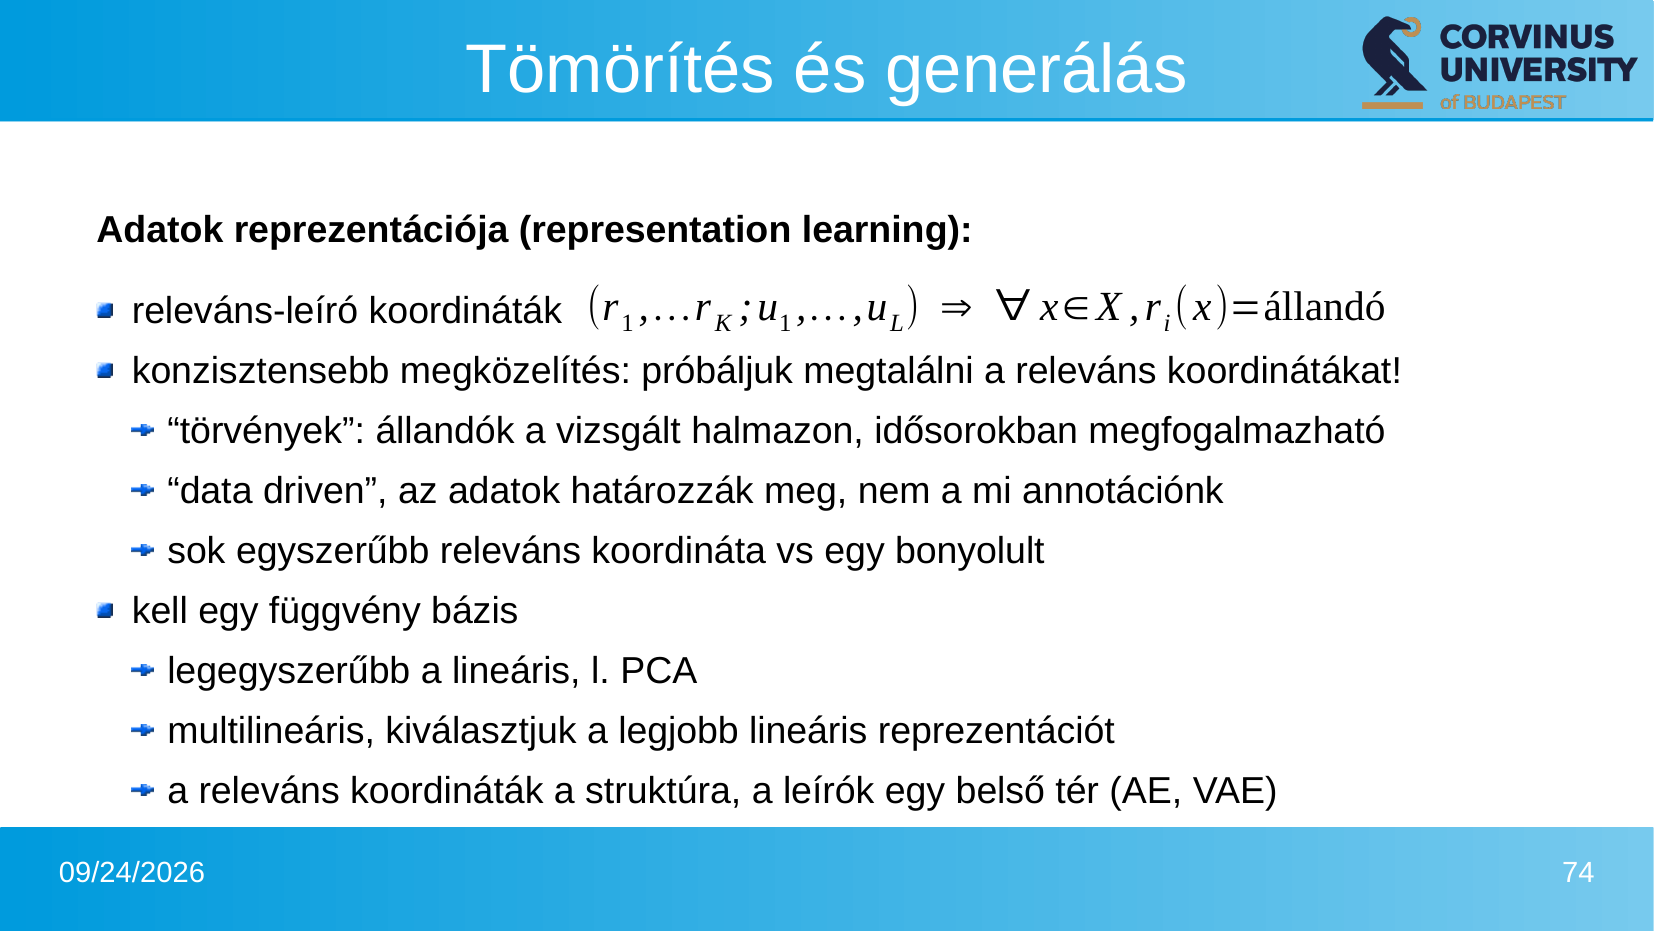

# Tömörítés és generálás
Adatok reprezentációja (representation learning):
releváns-leíró koordináták
konzisztensebb megközelítés: próbáljuk megtalálni a releváns koordinátákat!
“törvények”: állandók a vizsgált halmazon, idősorokban megfogalmazható
“data driven”, az adatok határozzák meg, nem a mi annotációnk
sok egyszerűbb releváns koordináta vs egy bonyolult
kell egy függvény bázis
legegyszerűbb a lineáris, l. PCA
multilineáris, kiválasztjuk a legjobb lineáris reprezentációt
a releváns koordináták a struktúra, a leírók egy belső tér (AE, VAE)
74